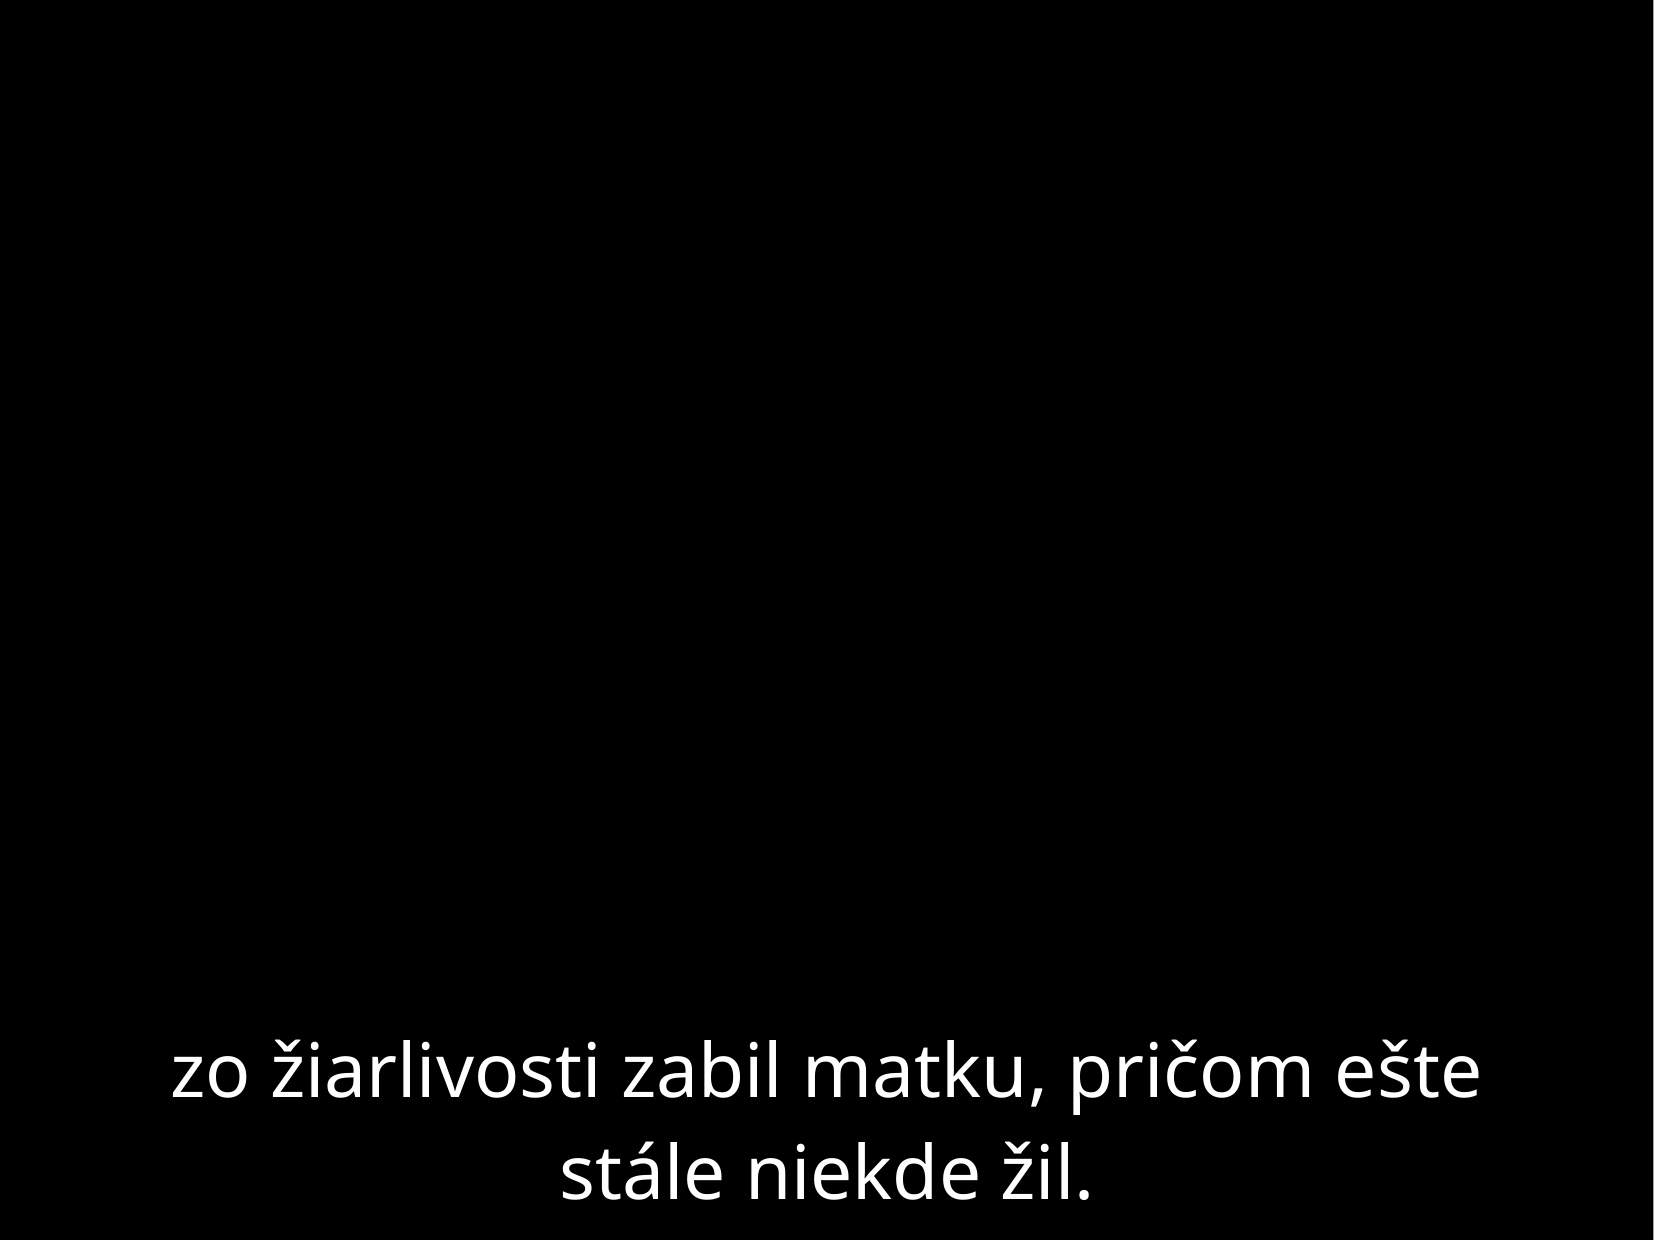

# zo žiarlivosti zabil matku, pričom ešte stále niekde žil.